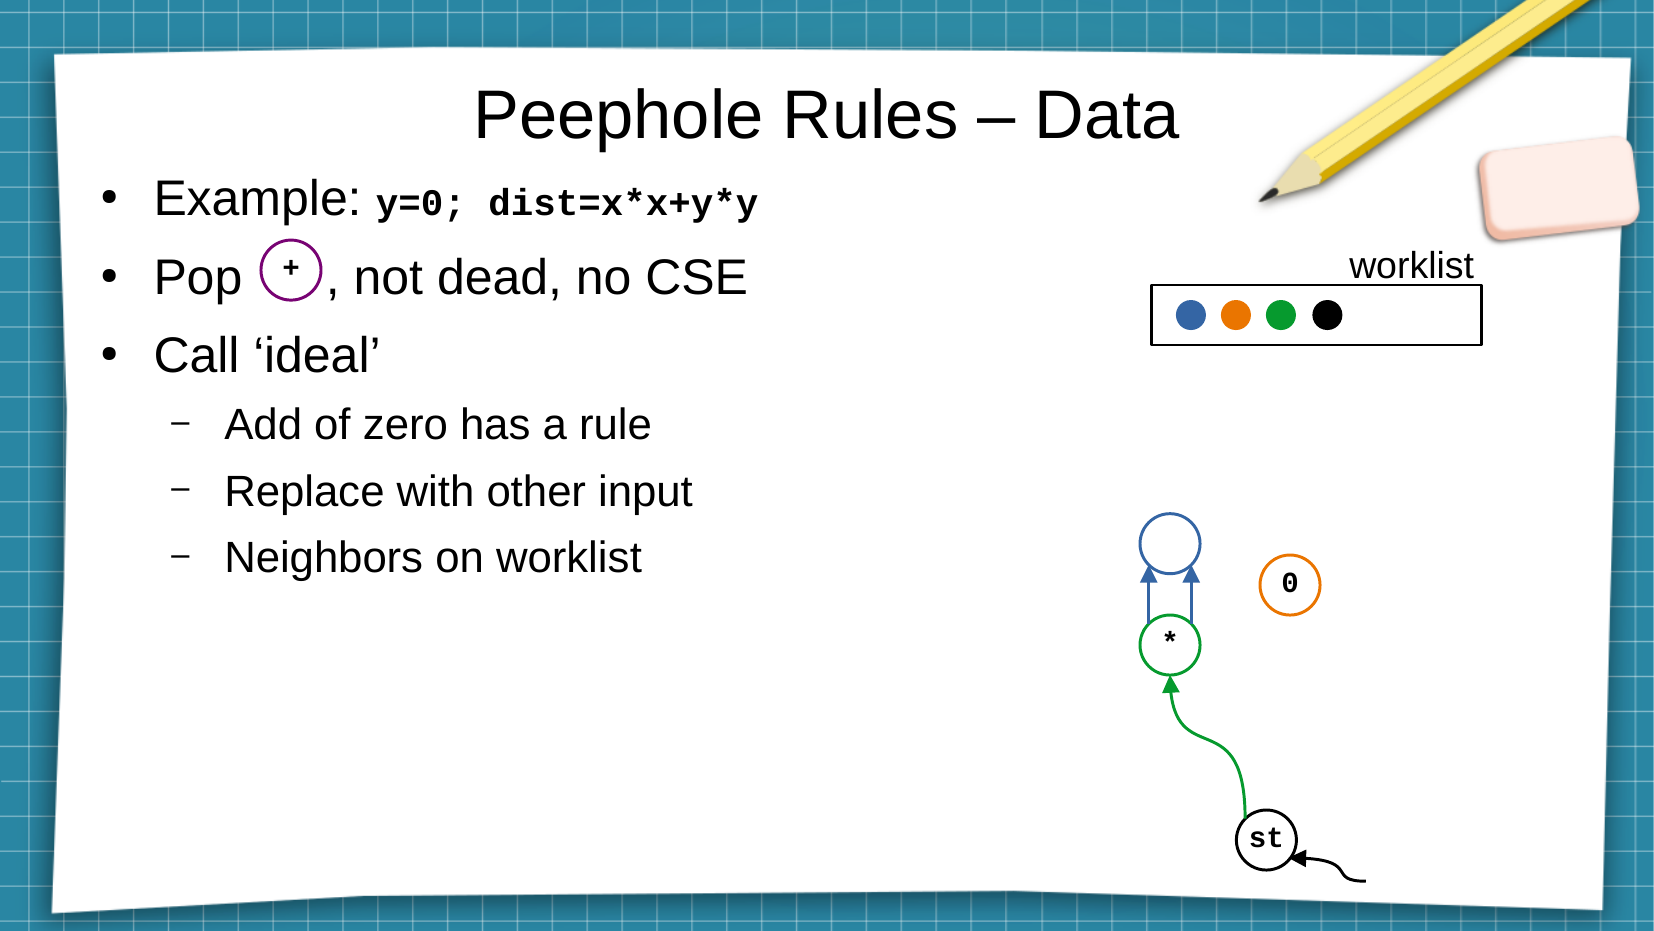

# Peephole Rules – Data
Example: y=0; dist=x*x+y*y
Pop , not dead, no CSE
Call ‘ideal’
Add of zero has a rule
Replace with other input
Neighbors on worklist
worklist
+
0
*
st